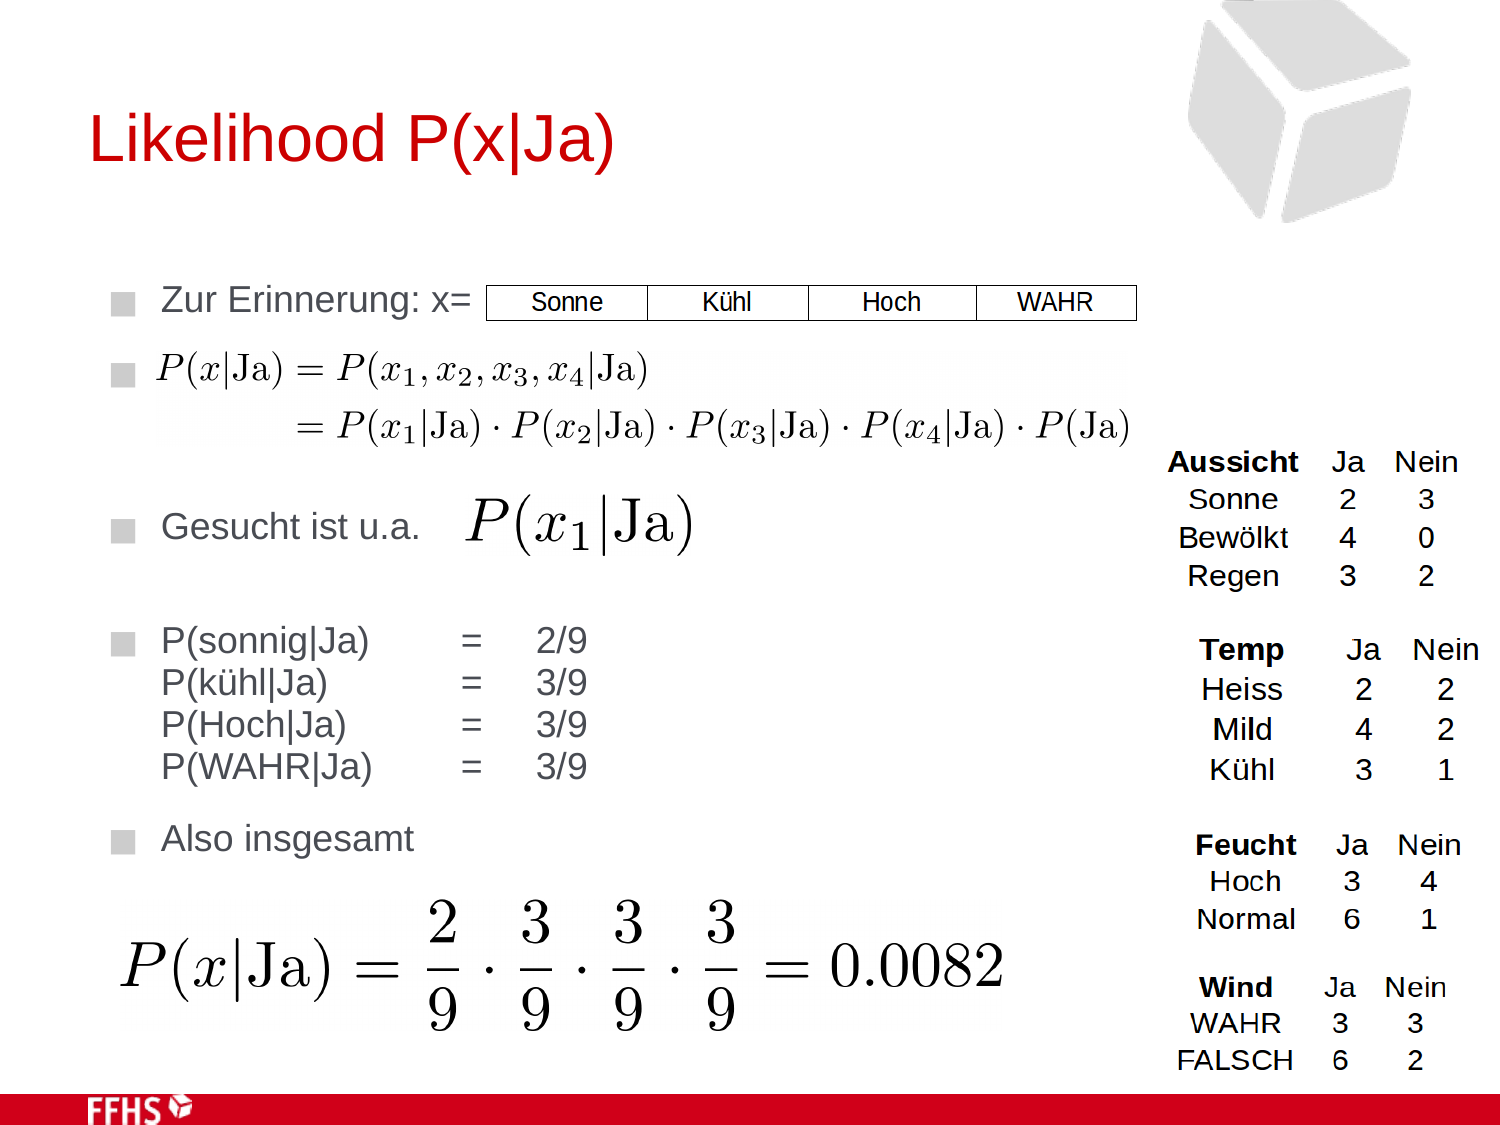

# Likelihood P(x|Ja)
Zur Erinnerung: x=
Gesucht ist u.a.
P(sonnig|Ja)		=	2/9
P(kühl|Ja) 		=	3/9
P(Hoch|Ja)		= 	3/9
P(WAHR|Ja) 		=	3/9
Also insgesamt